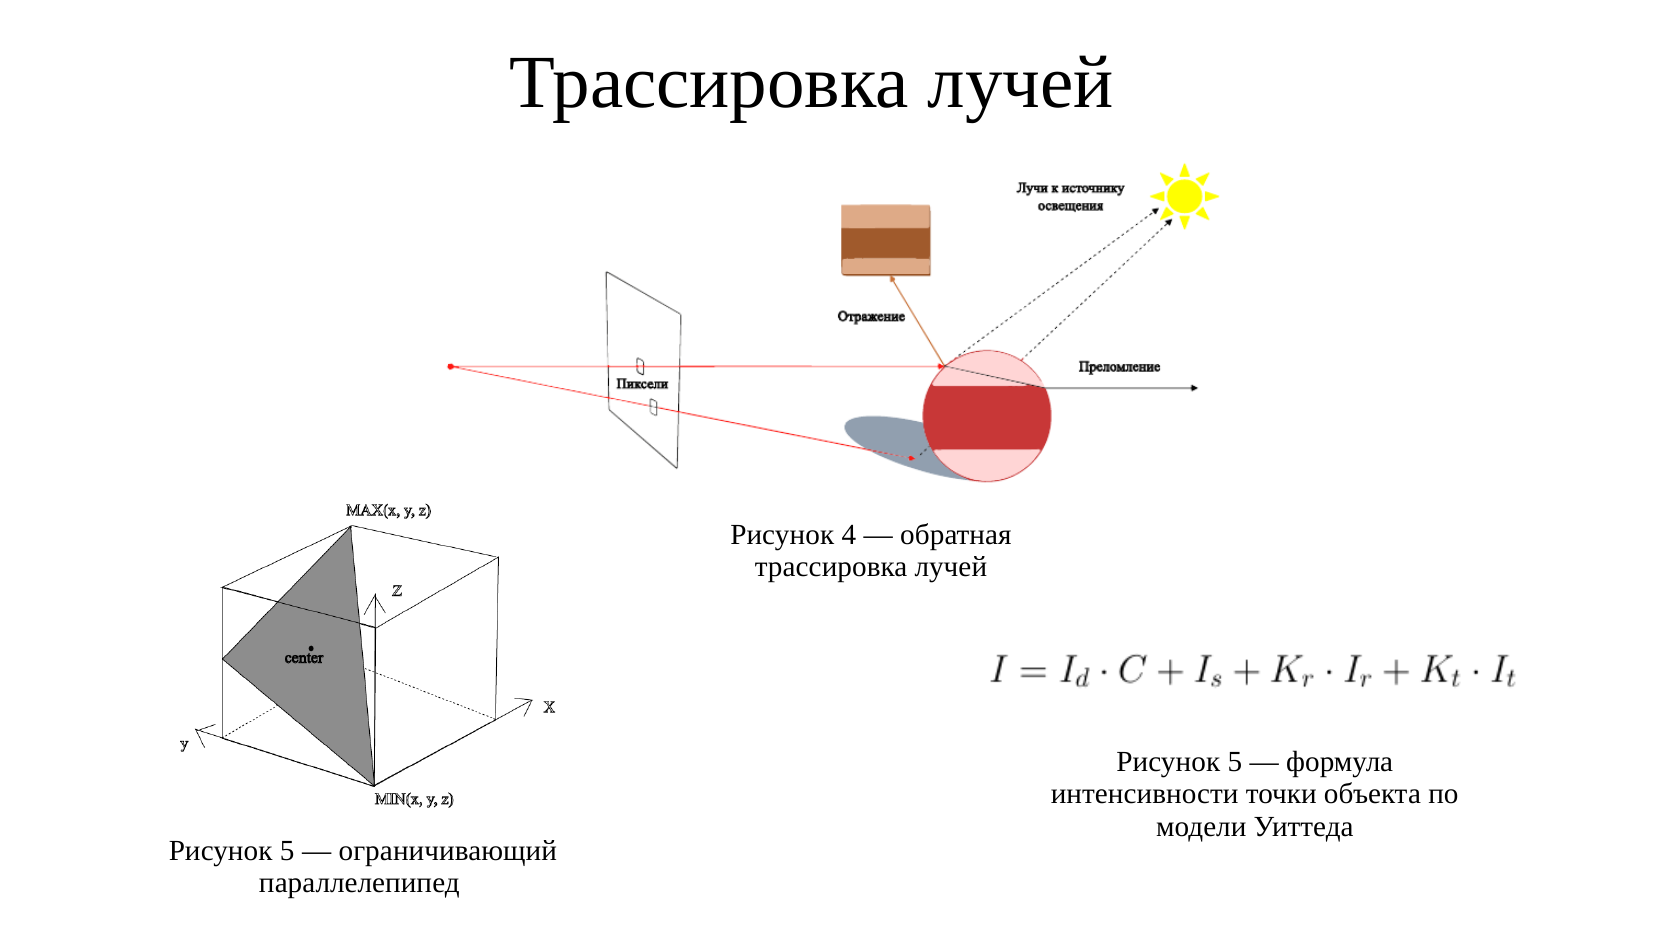

# Трассировка лучей
Рисунок 4 — обратная трассировка лучей
Рисунок 5 — формула интенсивности точки объекта по модели Уиттеда
Рисунок 5 — ограничивающий параллелепипед